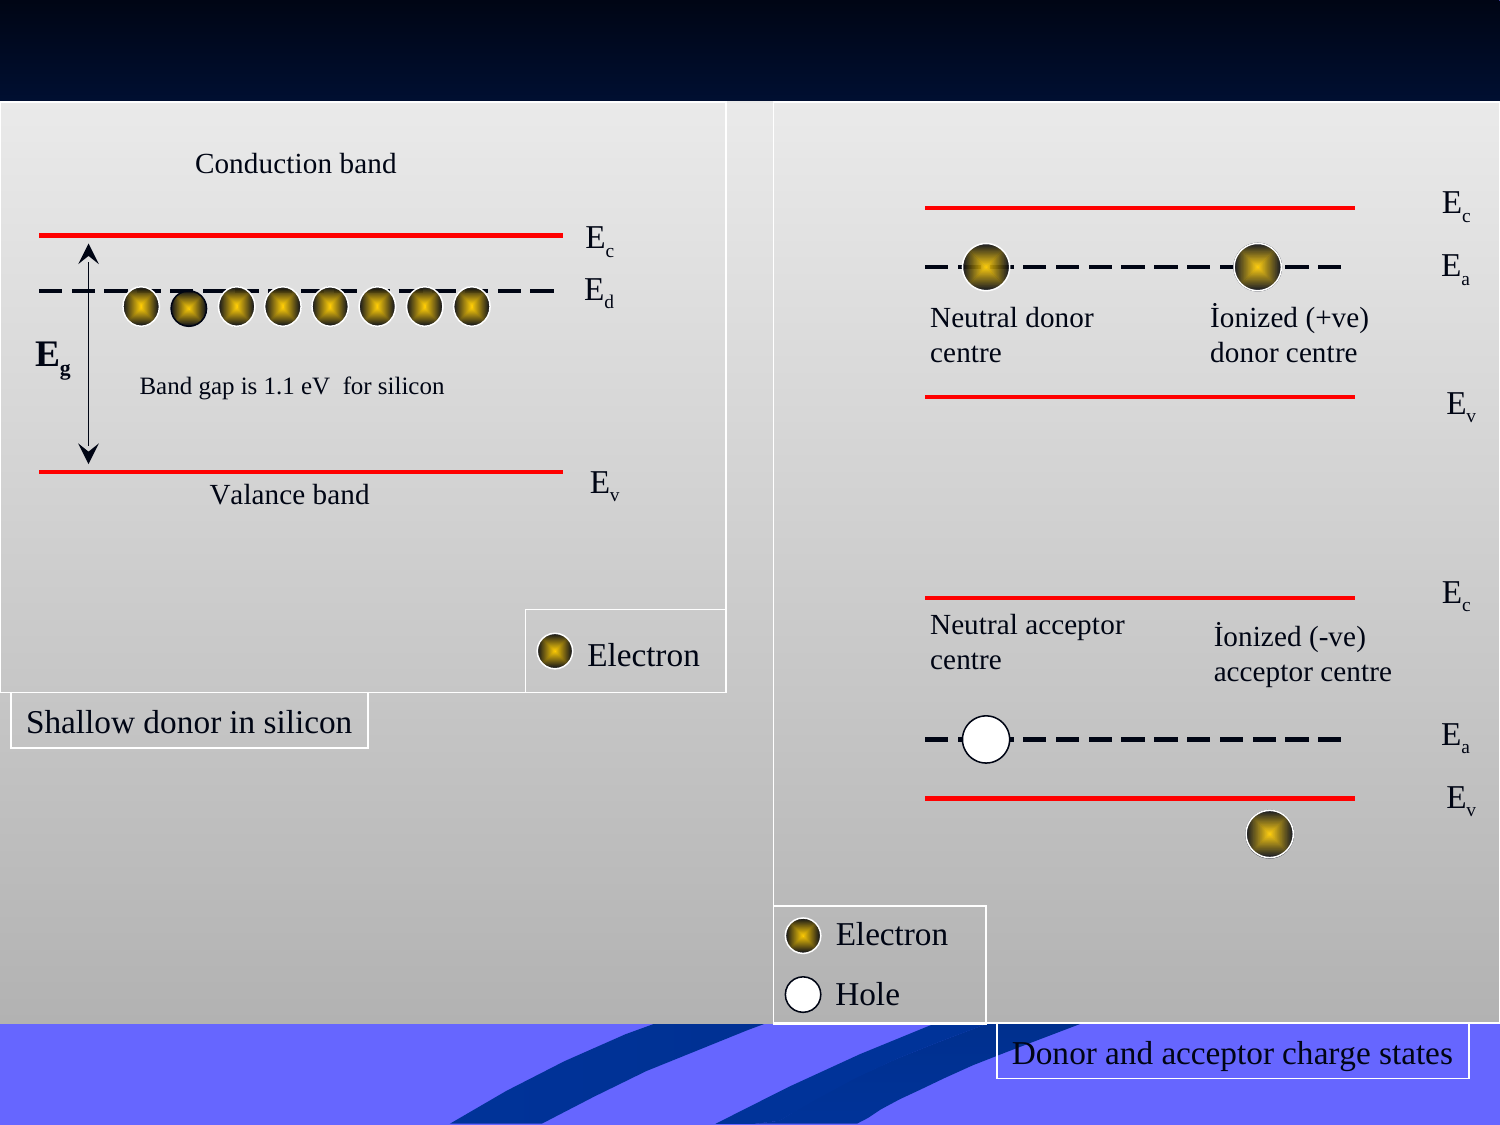

Conduction band
Ec
Ec
Ea
Ed
Neutral donor centre
İonized (+ve)
donor centre
Eg
Band gap is 1.1 eV for silicon
Ev
Ev
Valance band
Ec
Neutral acceptor centre
İonized (-ve)
acceptor centre
Electron
Shallow donor in silicon
Ea
Ev
Electron
Hole
Donor and acceptor charge states